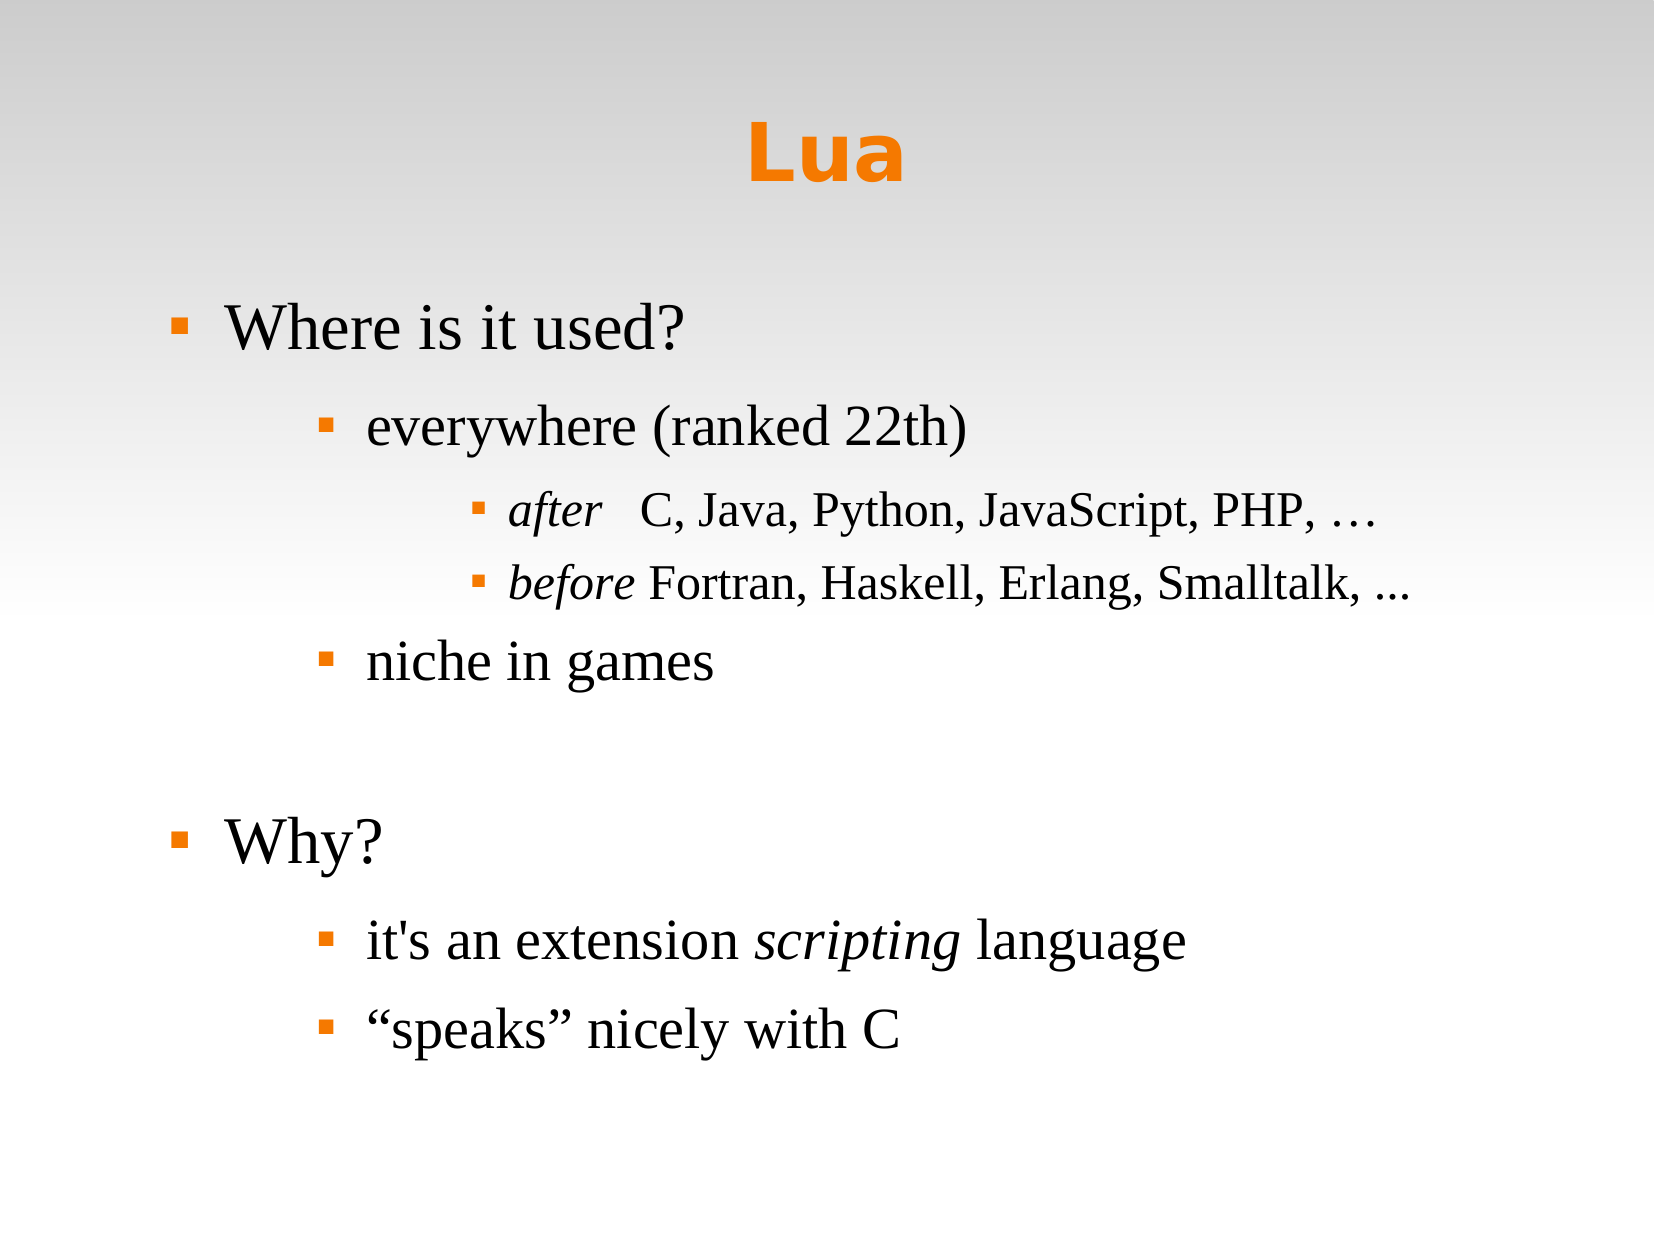

# Lua
Where is it used?
everywhere (ranked 22th)
after C, Java, Python, JavaScript, PHP, …
before Fortran, Haskell, Erlang, Smalltalk, ...
niche in games
Why?
it's an extension scripting language
“speaks” nicely with C